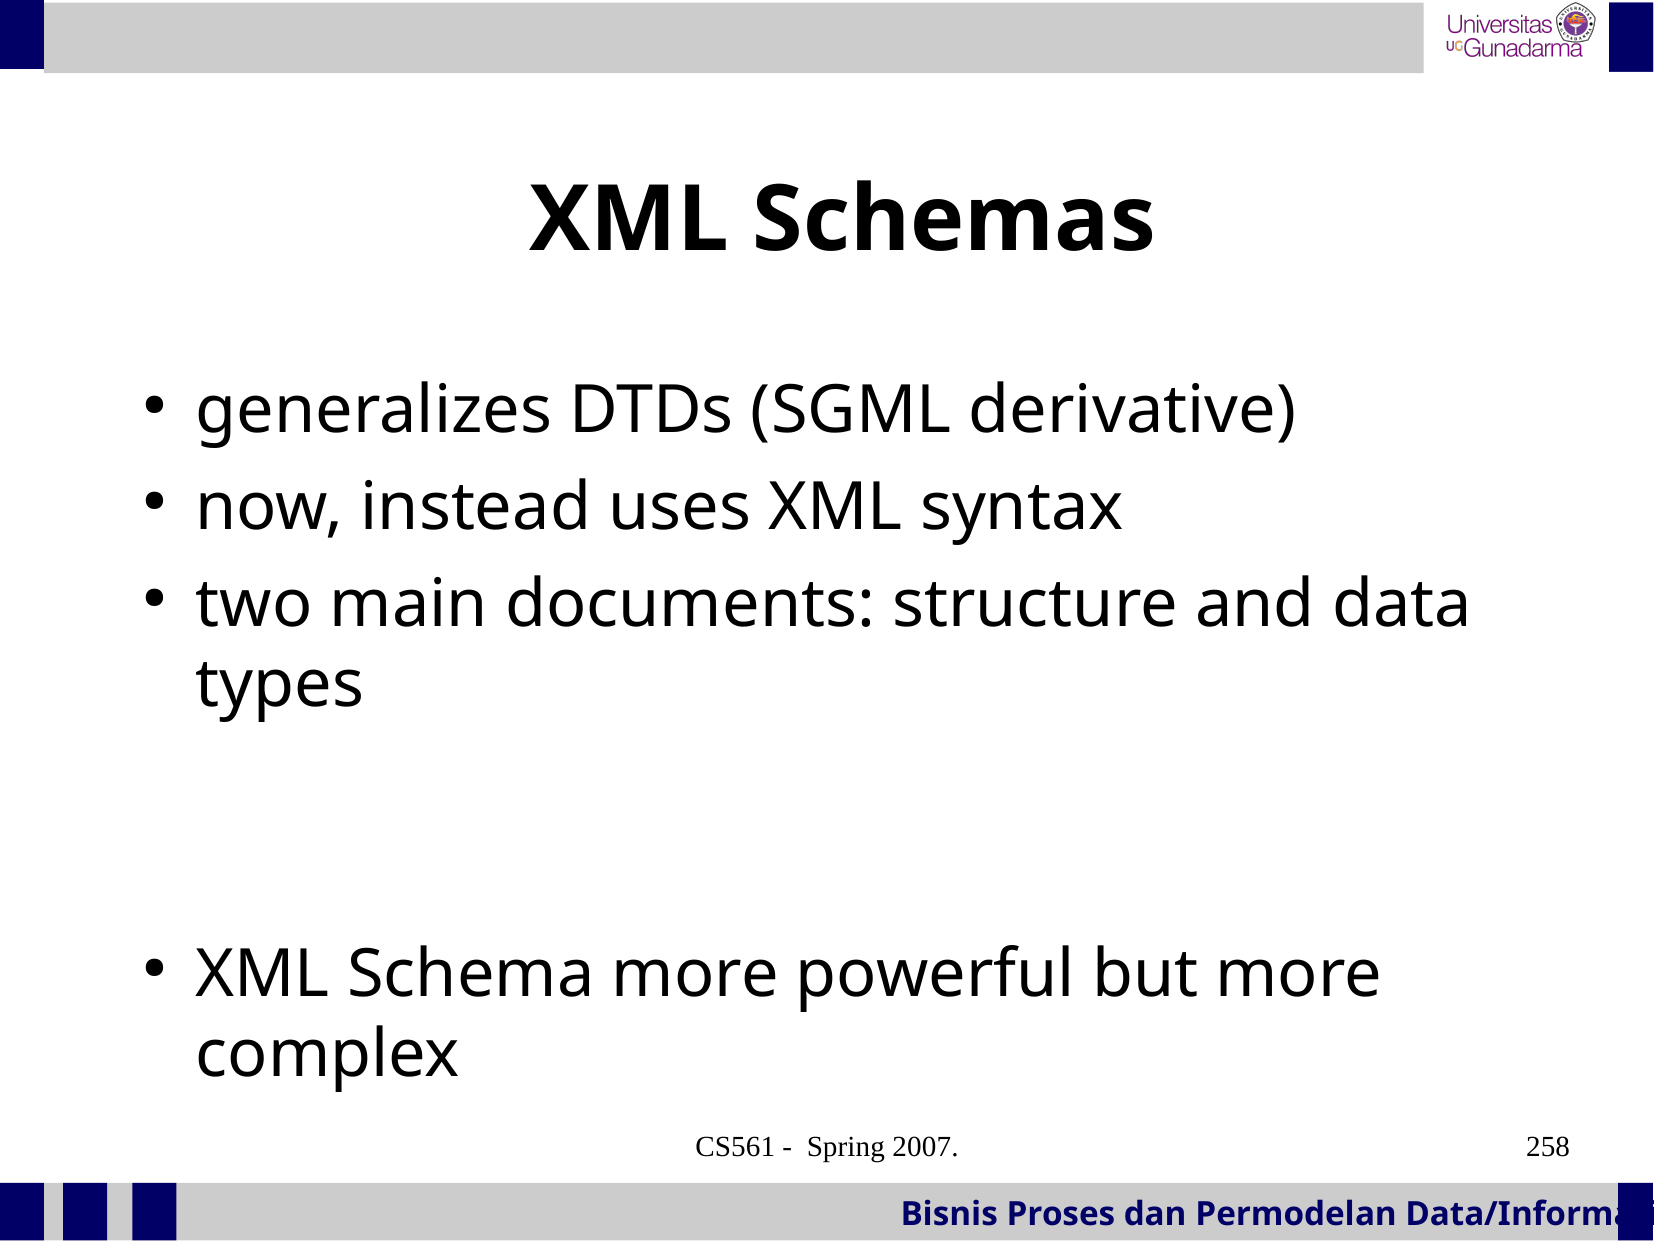

# XML Schemas
generalizes DTDs (SGML derivative)
now, instead uses XML syntax
two main documents: structure and data types
XML Schema more powerful but more complex
CS561 - Spring 2007.
258